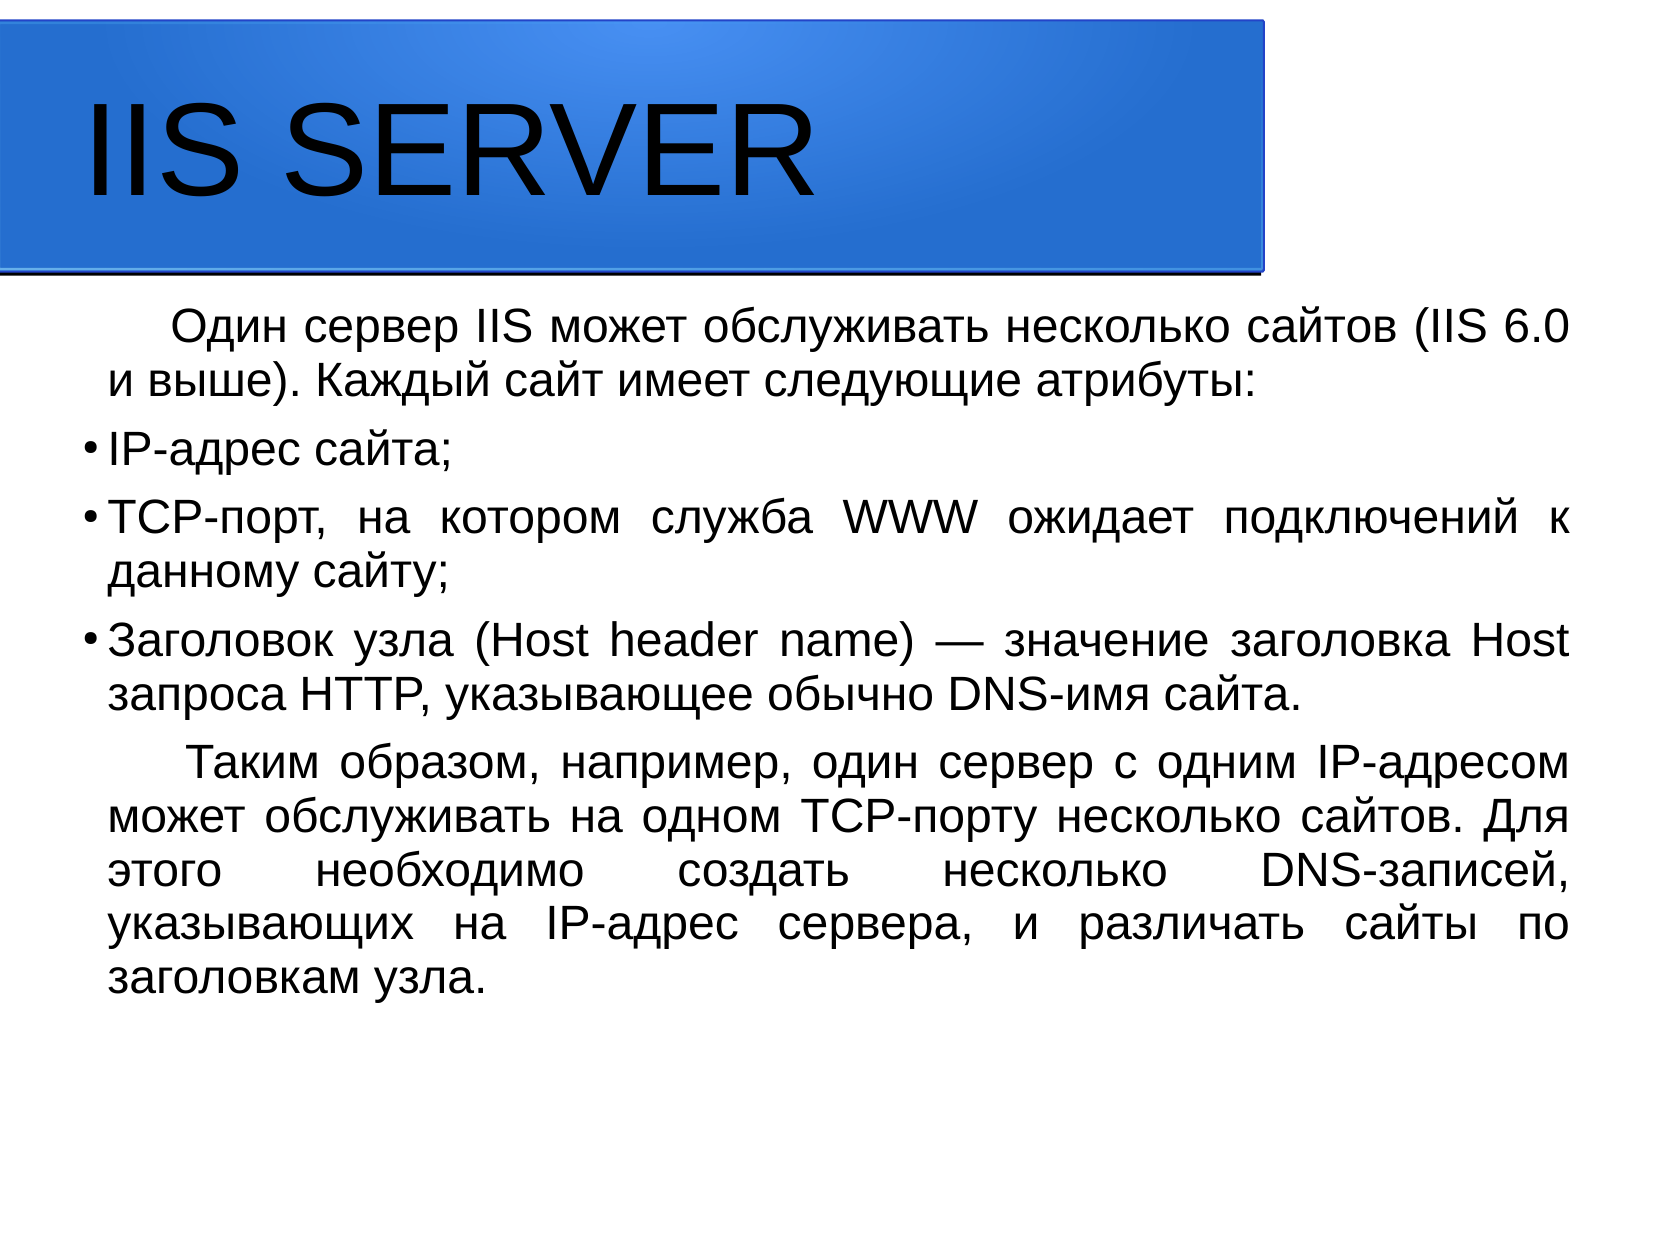

# IIS SERVER
 Один сервер IIS может обслуживать несколько сайтов (IIS 6.0 и выше). Каждый сайт имеет следующие атрибуты:
IP-адрес сайта;
TCP-порт, на котором служба WWW ожидает подключений к данному сайту;
Заголовок узла (Host header name) — значение заголовка Host запроса HTTP, указывающее обычно DNS-имя сайта.
 Таким образом, например, один сервер с одним IP-адресом может обслуживать на одном TCP-порту несколько сайтов. Для этого необходимо создать несколько DNS-записей, указывающих на IP-адрес сервера, и различать сайты по заголовкам узла.